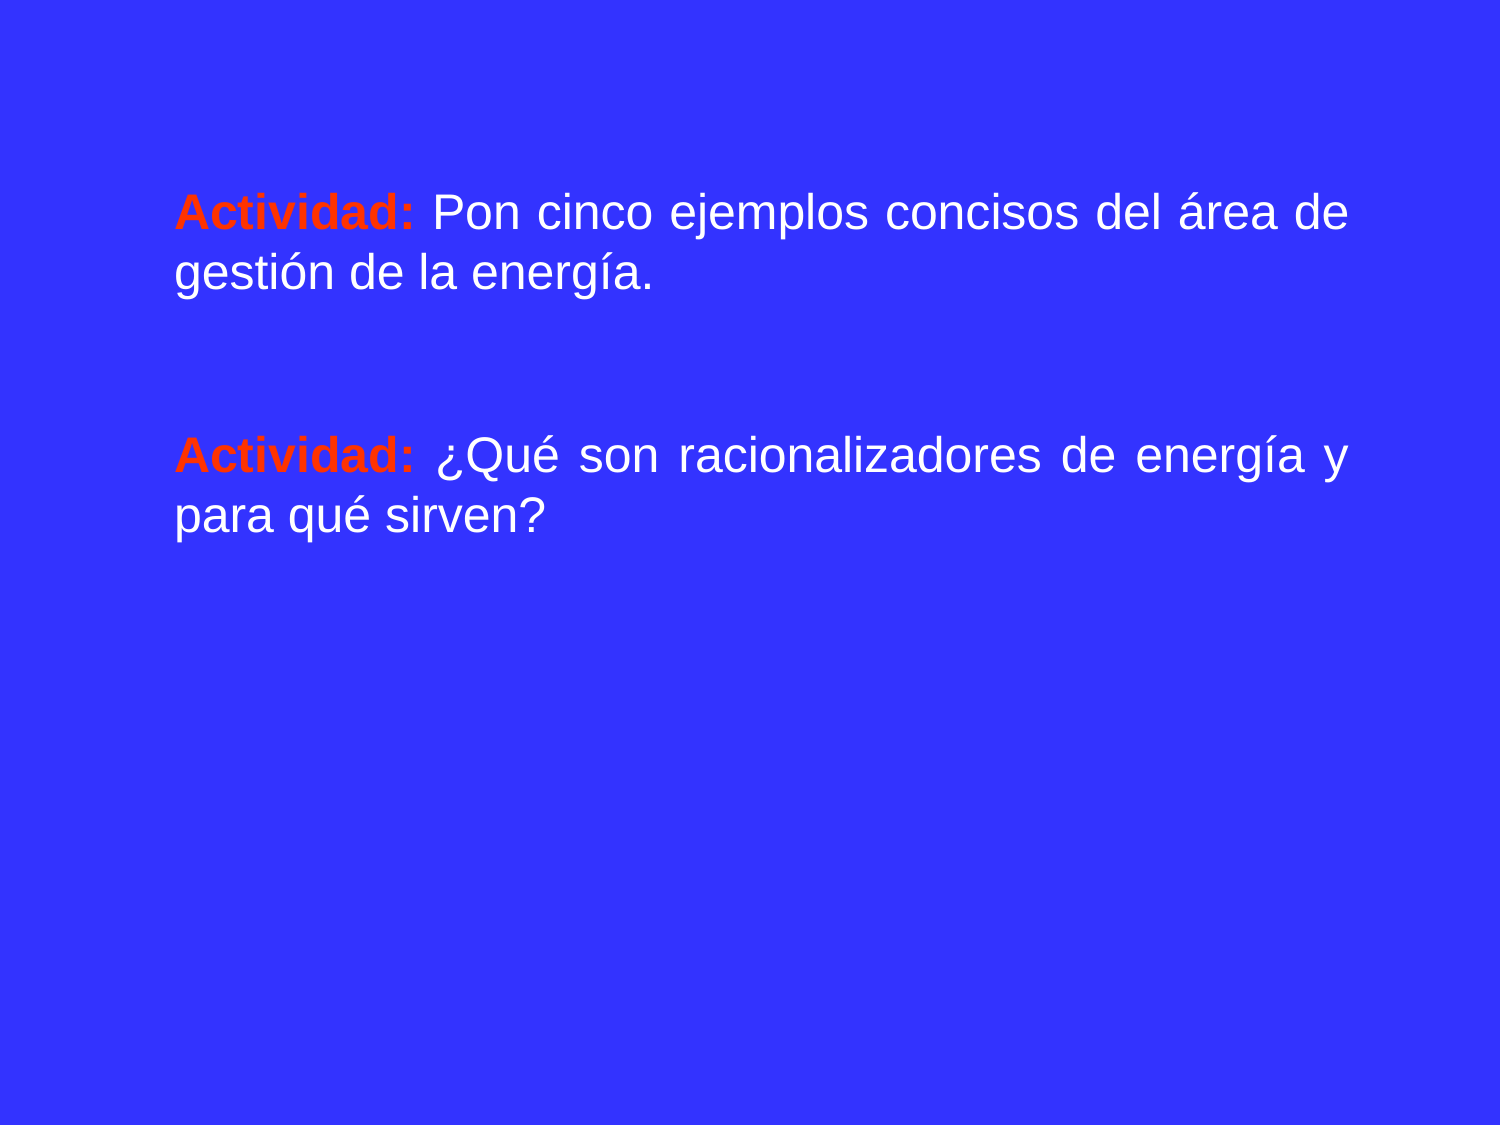

Actividad: Pon cinco ejemplos concisos del área de gestión de la energía.
Actividad: ¿Qué son racionalizadores de energía y para qué sirven?